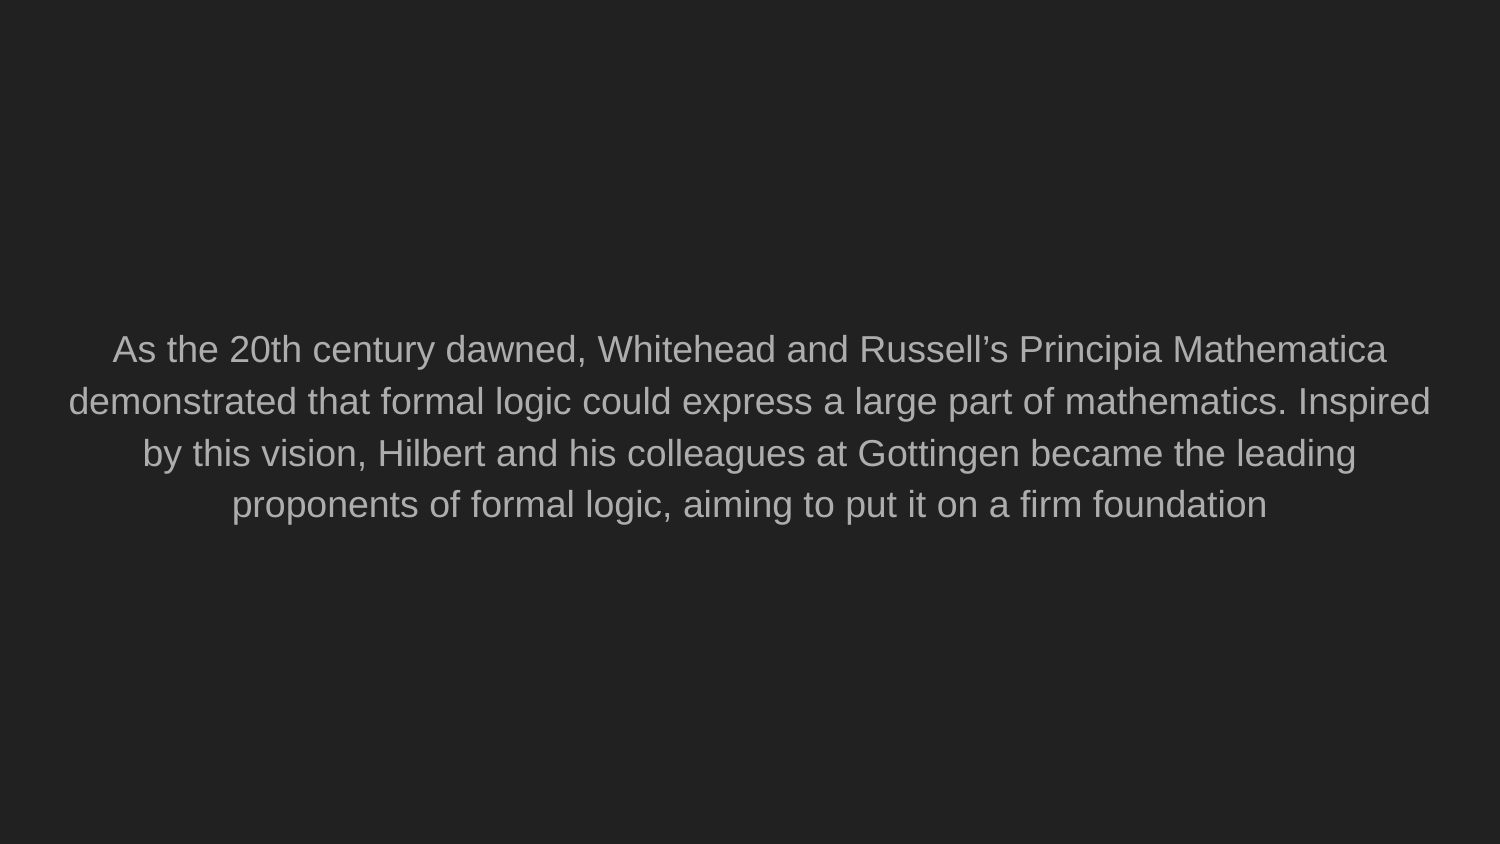

# As the 20th century dawned, Whitehead and Russell’s Principia Mathematica demonstrated that formal logic could express a large part of mathematics. Inspired by this vision, Hilbert and his colleagues at Gottingen became the leading proponents of formal logic, aiming to put it on a firm foundation